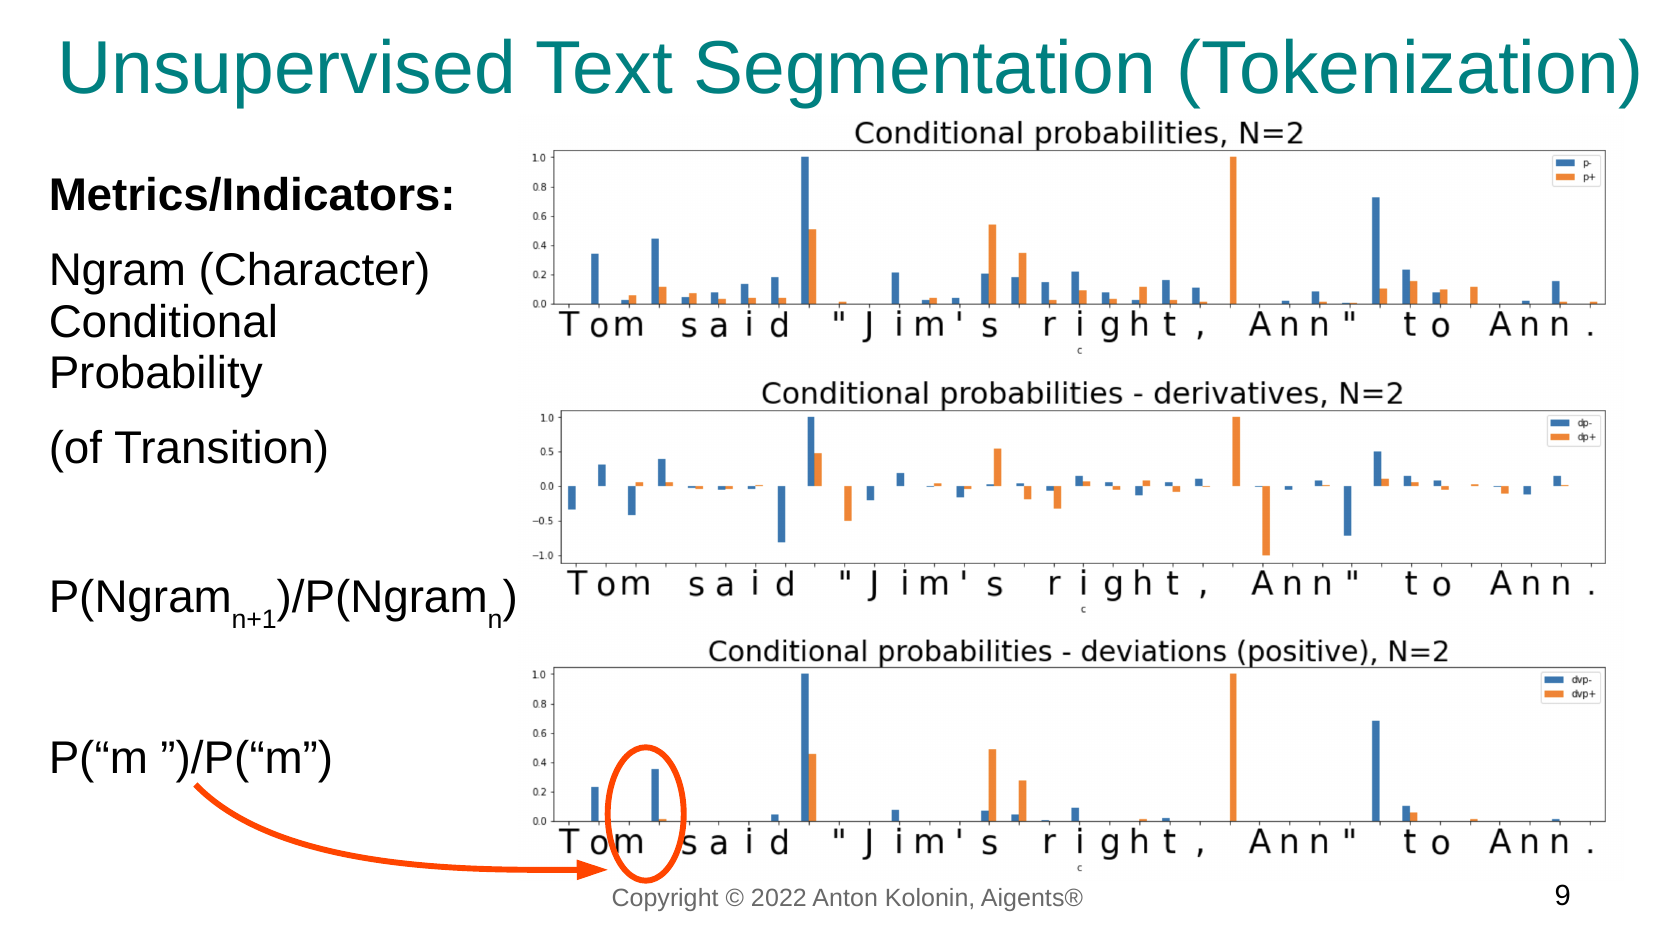

Unsupervised Text Segmentation (Tokenization)
Metrics/Indicators:
Ngram (Character)
Conditional
Probability
(of Transition)
P(Ngramn+1)/P(Ngramn)
P(“m ”)/P(“m”)
Copyright © 2022 Anton Kolonin, Aigents®
9